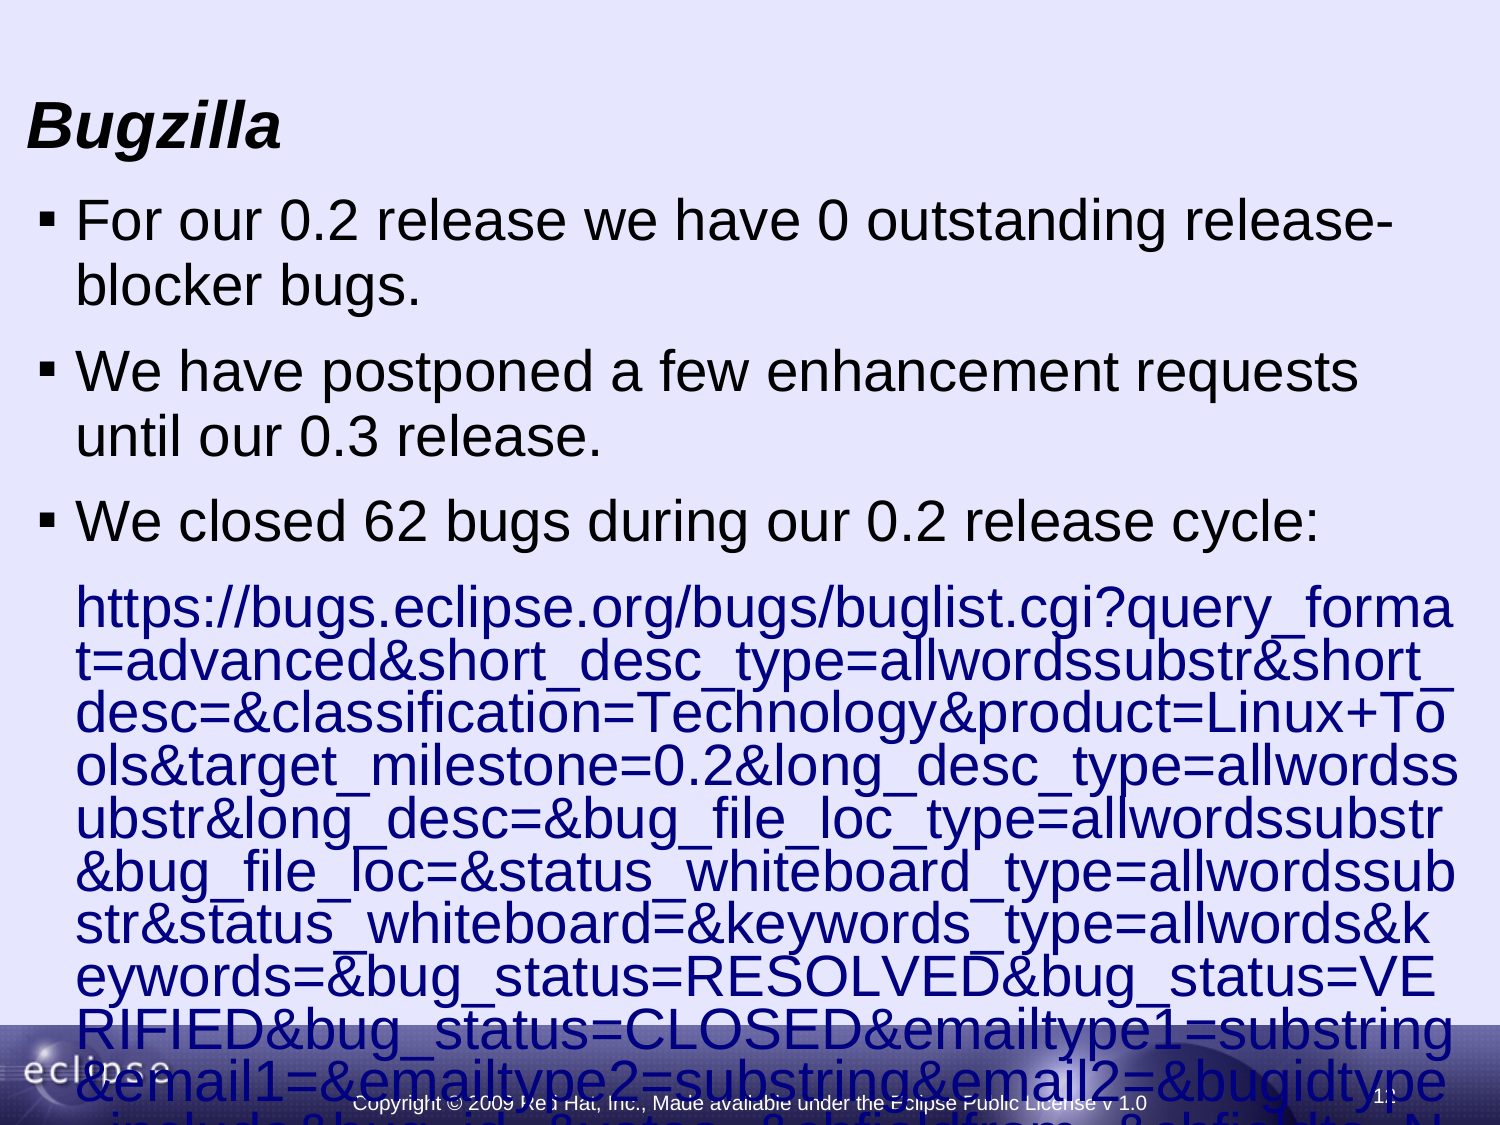

# Bugzilla
For our 0.2 release we have 0 outstanding release-blocker bugs.
We have postponed a few enhancement requests until our 0.3 release.
We closed 62 bugs during our 0.2 release cycle:
https://bugs.eclipse.org/bugs/buglist.cgi?query_format=advanced&short_desc_type=allwordssubstr&short_desc=&classification=Technology&product=Linux+Tools&target_milestone=0.2&long_desc_type=allwordssubstr&long_desc=&bug_file_loc_type=allwordssubstr&bug_file_loc=&status_whiteboard_type=allwordssubstr&status_whiteboard=&keywords_type=allwords&keywords=&bug_status=RESOLVED&bug_status=VERIFIED&bug_status=CLOSED&emailtype1=substring&email1=&emailtype2=substring&email2=&bugidtype=include&bug_id=&votes=&chfieldfrom=&chfieldto=Now&chfieldvalue=&cmdtype=doit&order=Reuse+same+sort+as+last+time&known_name=0.2.0&query_based_on=0.2.0&field0-0-0=noop&type0-0-0=noop&value0-0-0